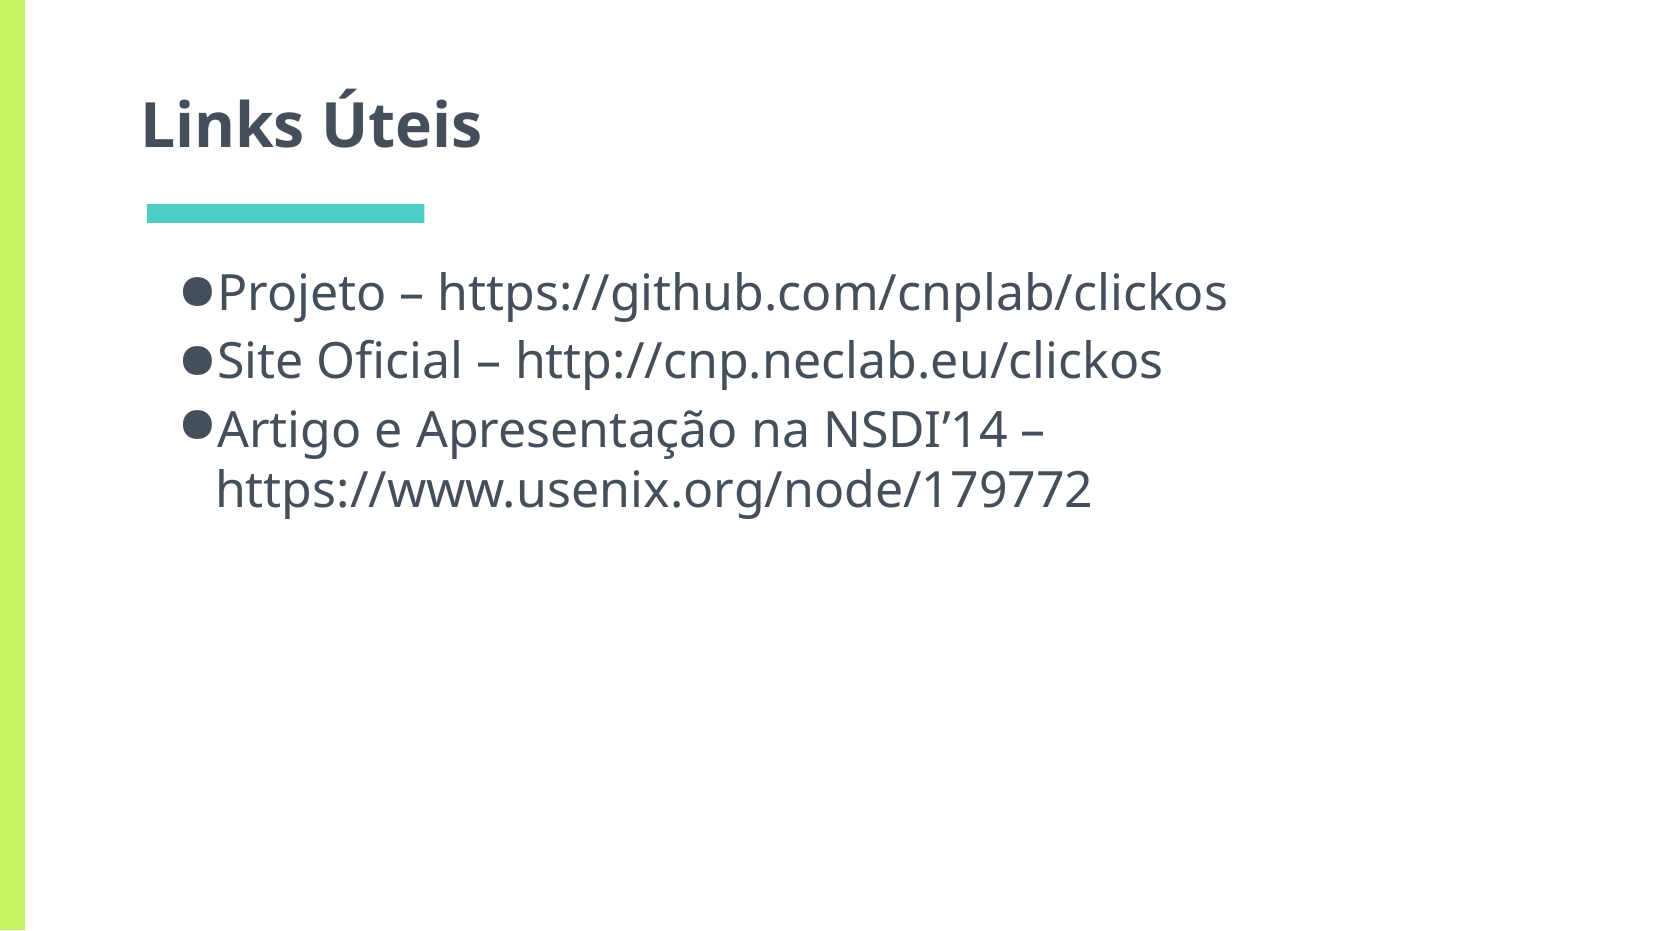

# Links Úteis
Projeto – https://github.com/cnplab/clickos
Site Oficial – http://cnp.neclab.eu/clickos
Artigo e Apresentação na NSDI’14 – https://www.usenix.org/node/179772